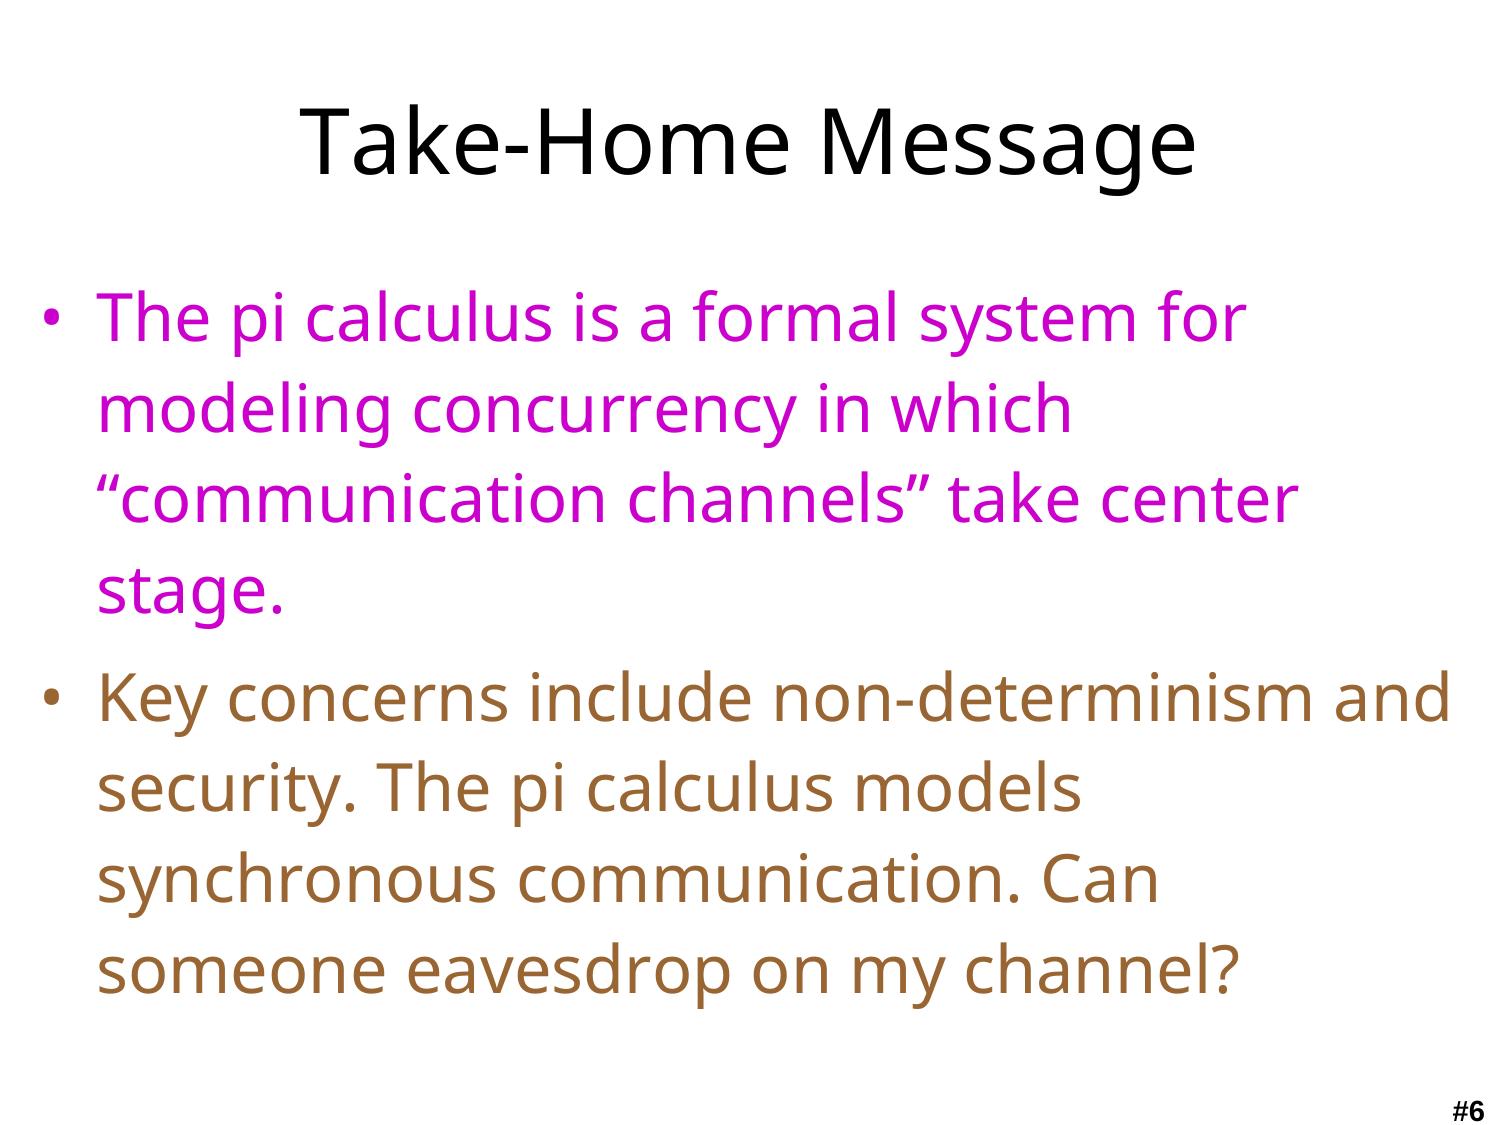

# Take-Home Message
The pi calculus is a formal system for modeling concurrency in which “communication channels” take center stage.
Key concerns include non-determinism and security. The pi calculus models synchronous communication. Can someone eavesdrop on my channel?
6